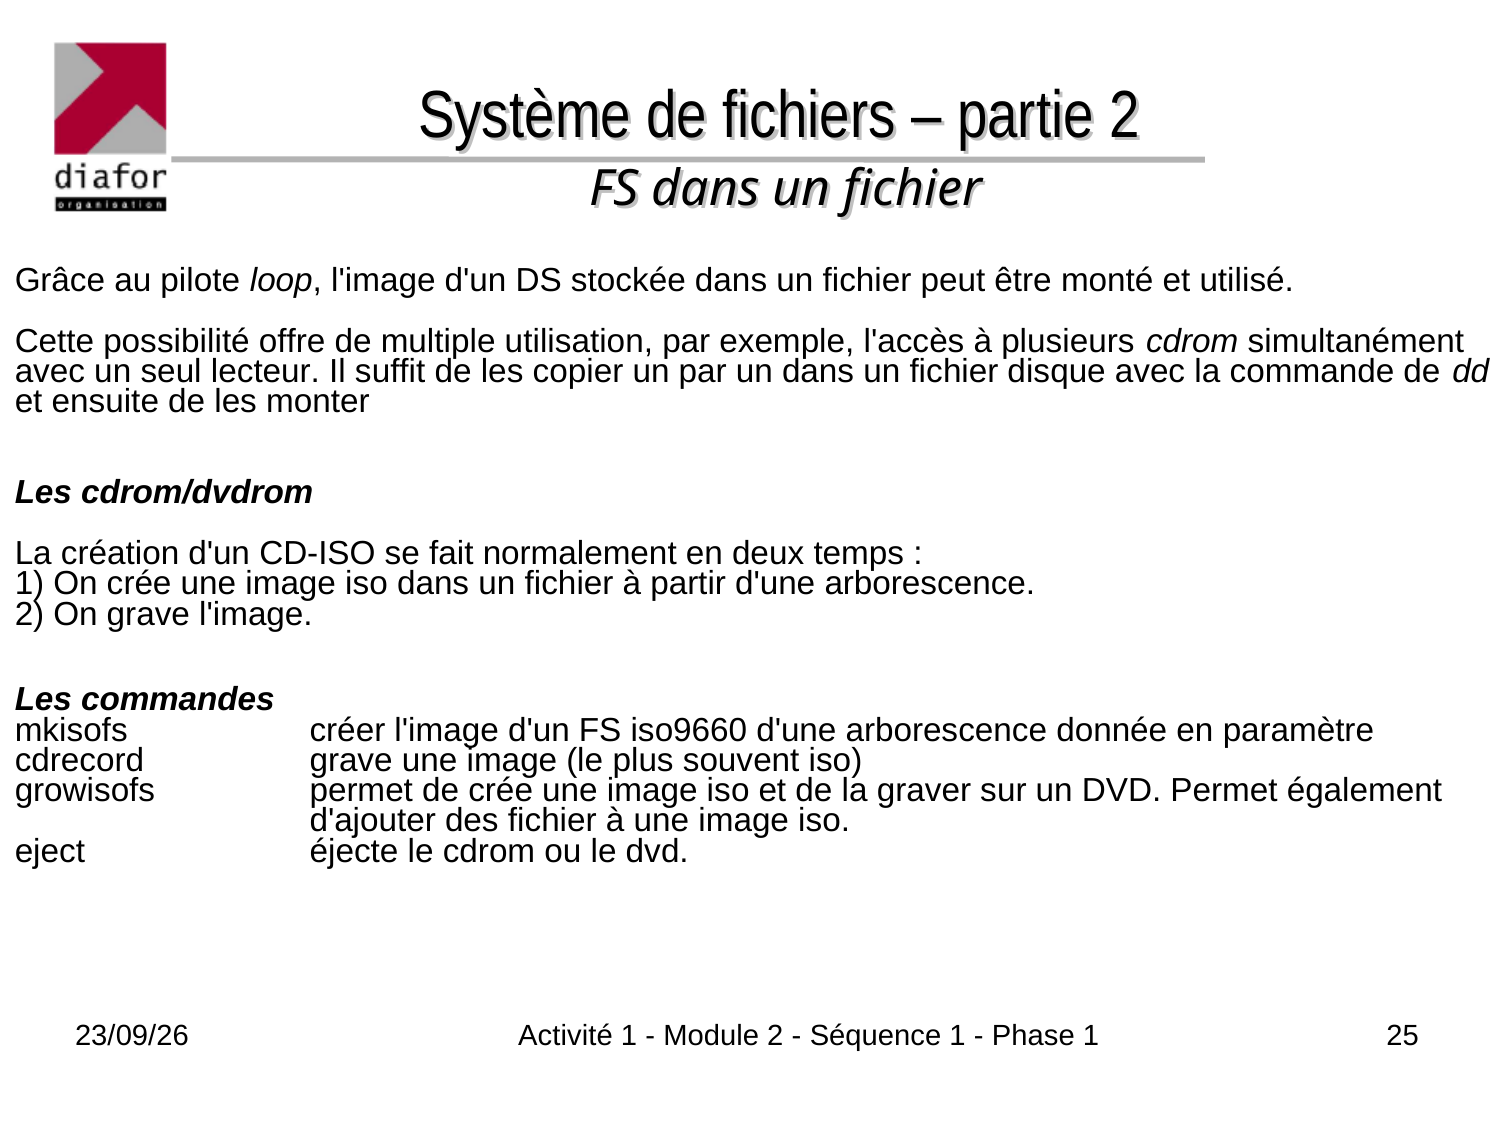

# Système de fichiers – partie 2 FS dans un fichier
Grâce au pilote loop, l'image d'un DS stockée dans un fichier peut être monté et utilisé.
Cette possibilité offre de multiple utilisation, par exemple, l'accès à plusieurs cdrom simultanément
avec un seul lecteur. Il suffit de les copier un par un dans un fichier disque avec la commande de dd
et ensuite de les monter
Les cdrom/dvdrom
La création d'un CD-ISO se fait normalement en deux temps :
1) On crée une image iso dans un fichier à partir d'une arborescence.
2) On grave l'image.
Les commandes
mkisofs			créer l'image d'un FS iso9660 d'une arborescence donnée en paramètre
cdrecord			grave une image (le plus souvent iso)
growisofs			permet de crée une image iso et de la graver sur un DVD. Permet également
				d'ajouter des fichier à une image iso.
eject				éjecte le cdrom ou le dvd.
Activité 1 - Module 2 - Séquence 1 - Phase 1
25